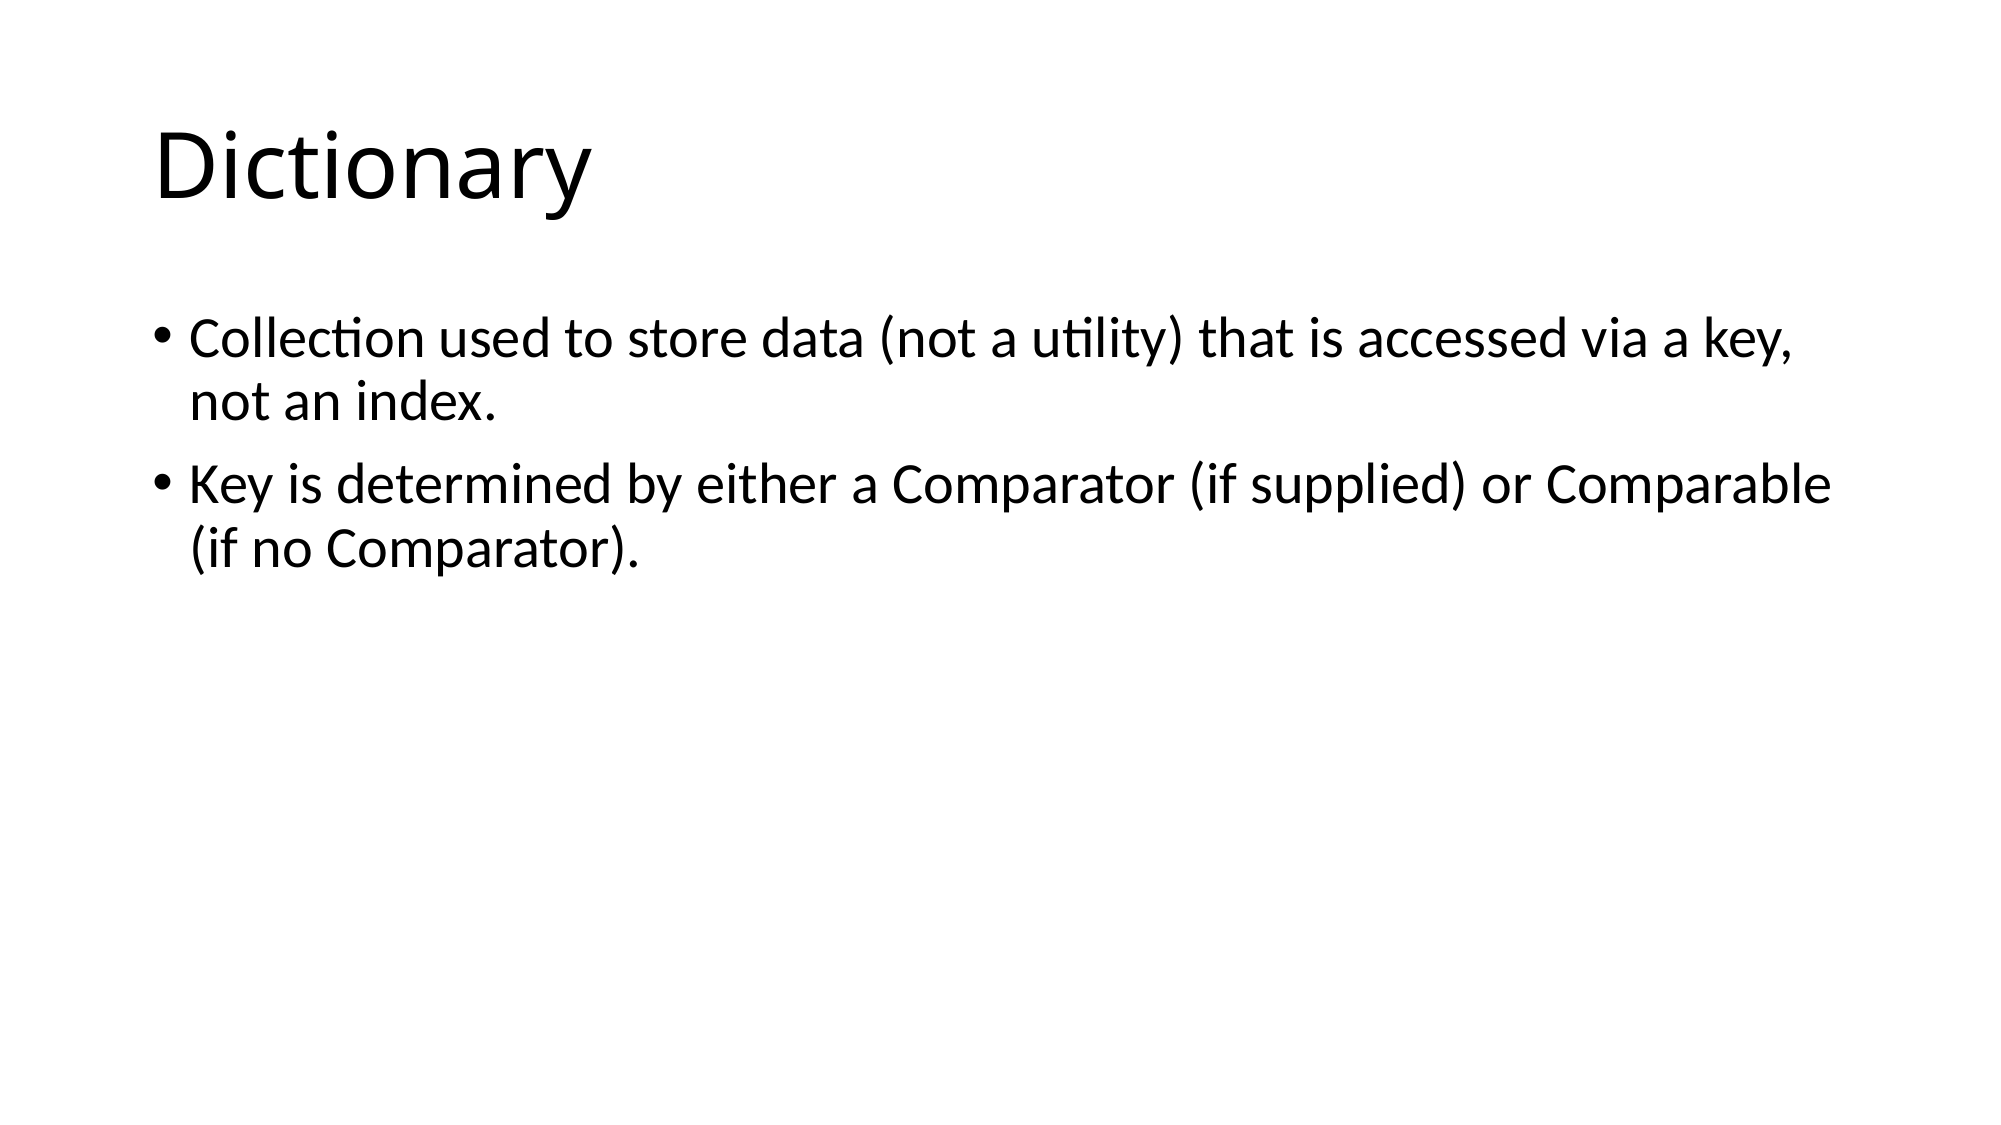

# Dictionary
Collection used to store data (not a utility) that is accessed via a key, not an index.
Key is determined by either a Comparator (if supplied) or Comparable (if no Comparator).